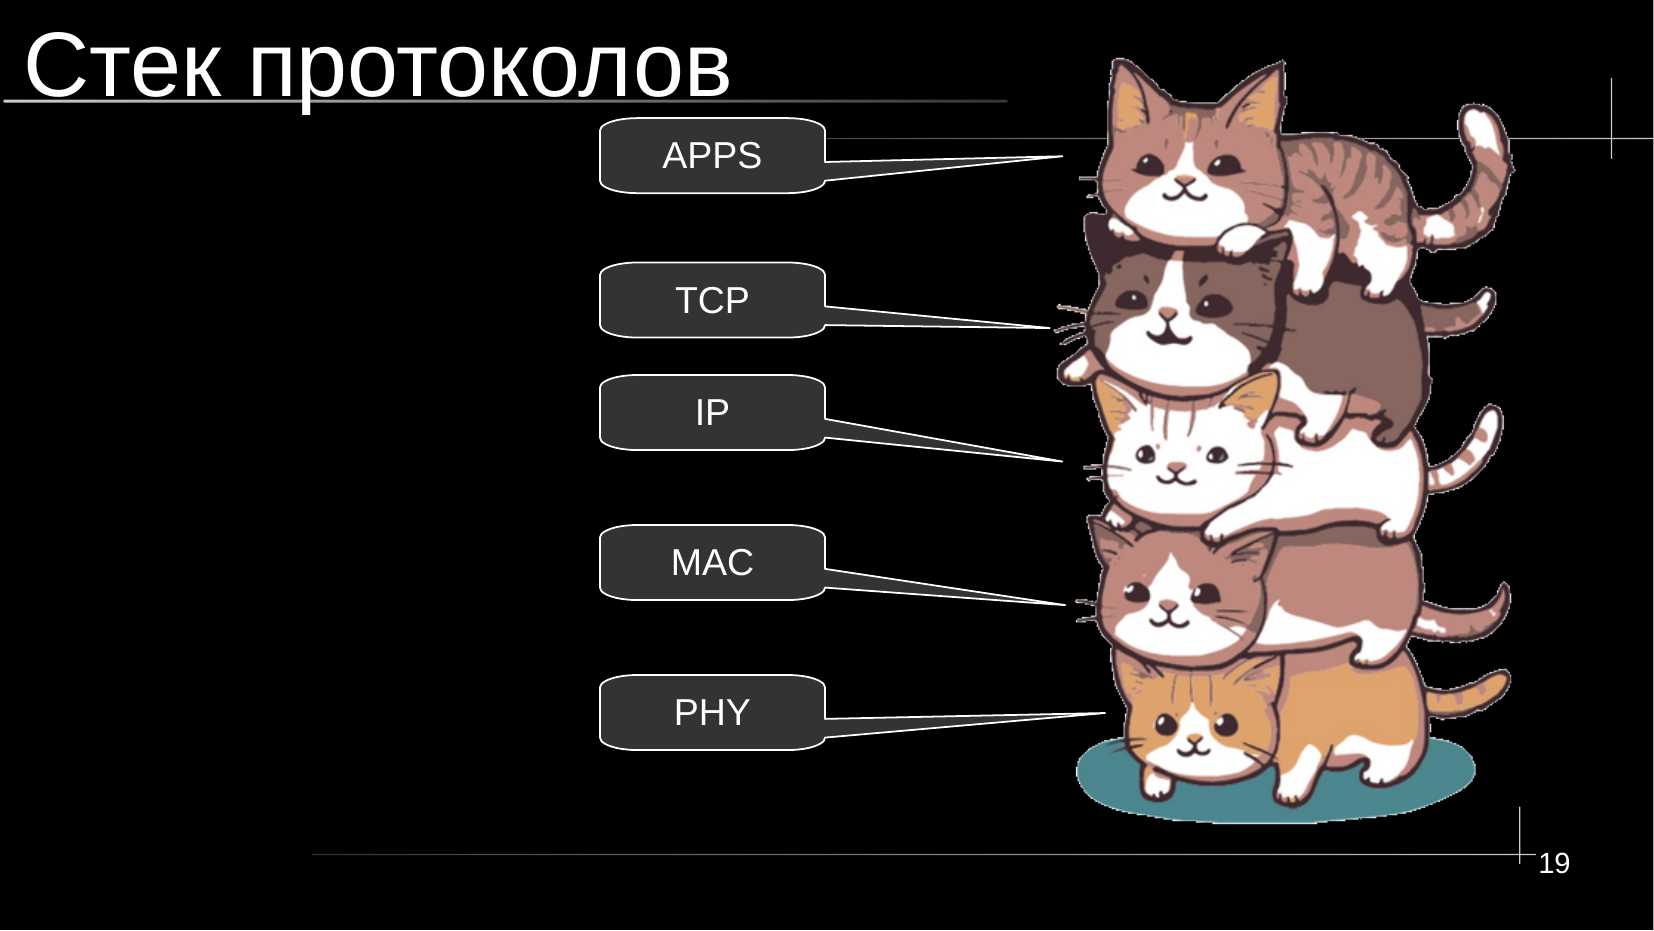

# Стек протоколов
APPS
TCP
IP
MAC
PHY
19